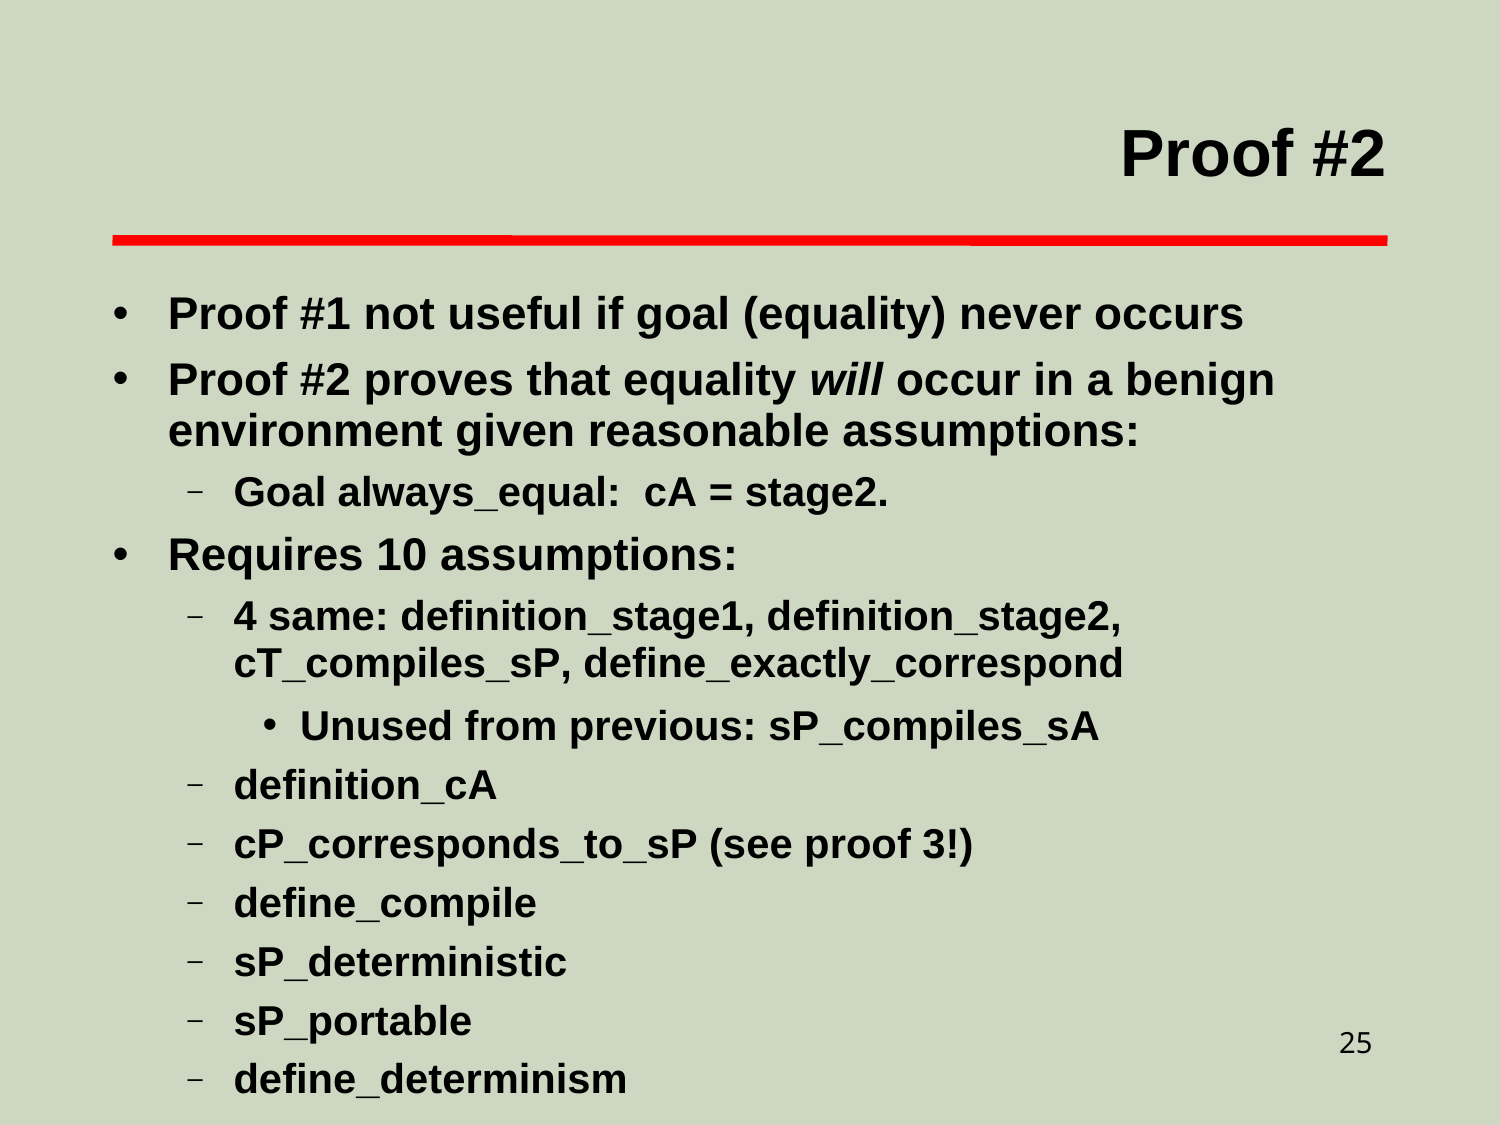

# Proof #2
Proof #1 not useful if goal (equality) never occurs
Proof #2 proves that equality will occur in a benign environment given reasonable assumptions:
Goal always_equal: cA = stage2.
Requires 10 assumptions:
4 same: definition_stage1, definition_stage2, cT_compiles_sP, define_exactly_correspond
Unused from previous: sP_compiles_sA
definition_cA
cP_corresponds_to_sP (see proof 3!)
define_compile
sP_deterministic
sP_portable
define_determinism